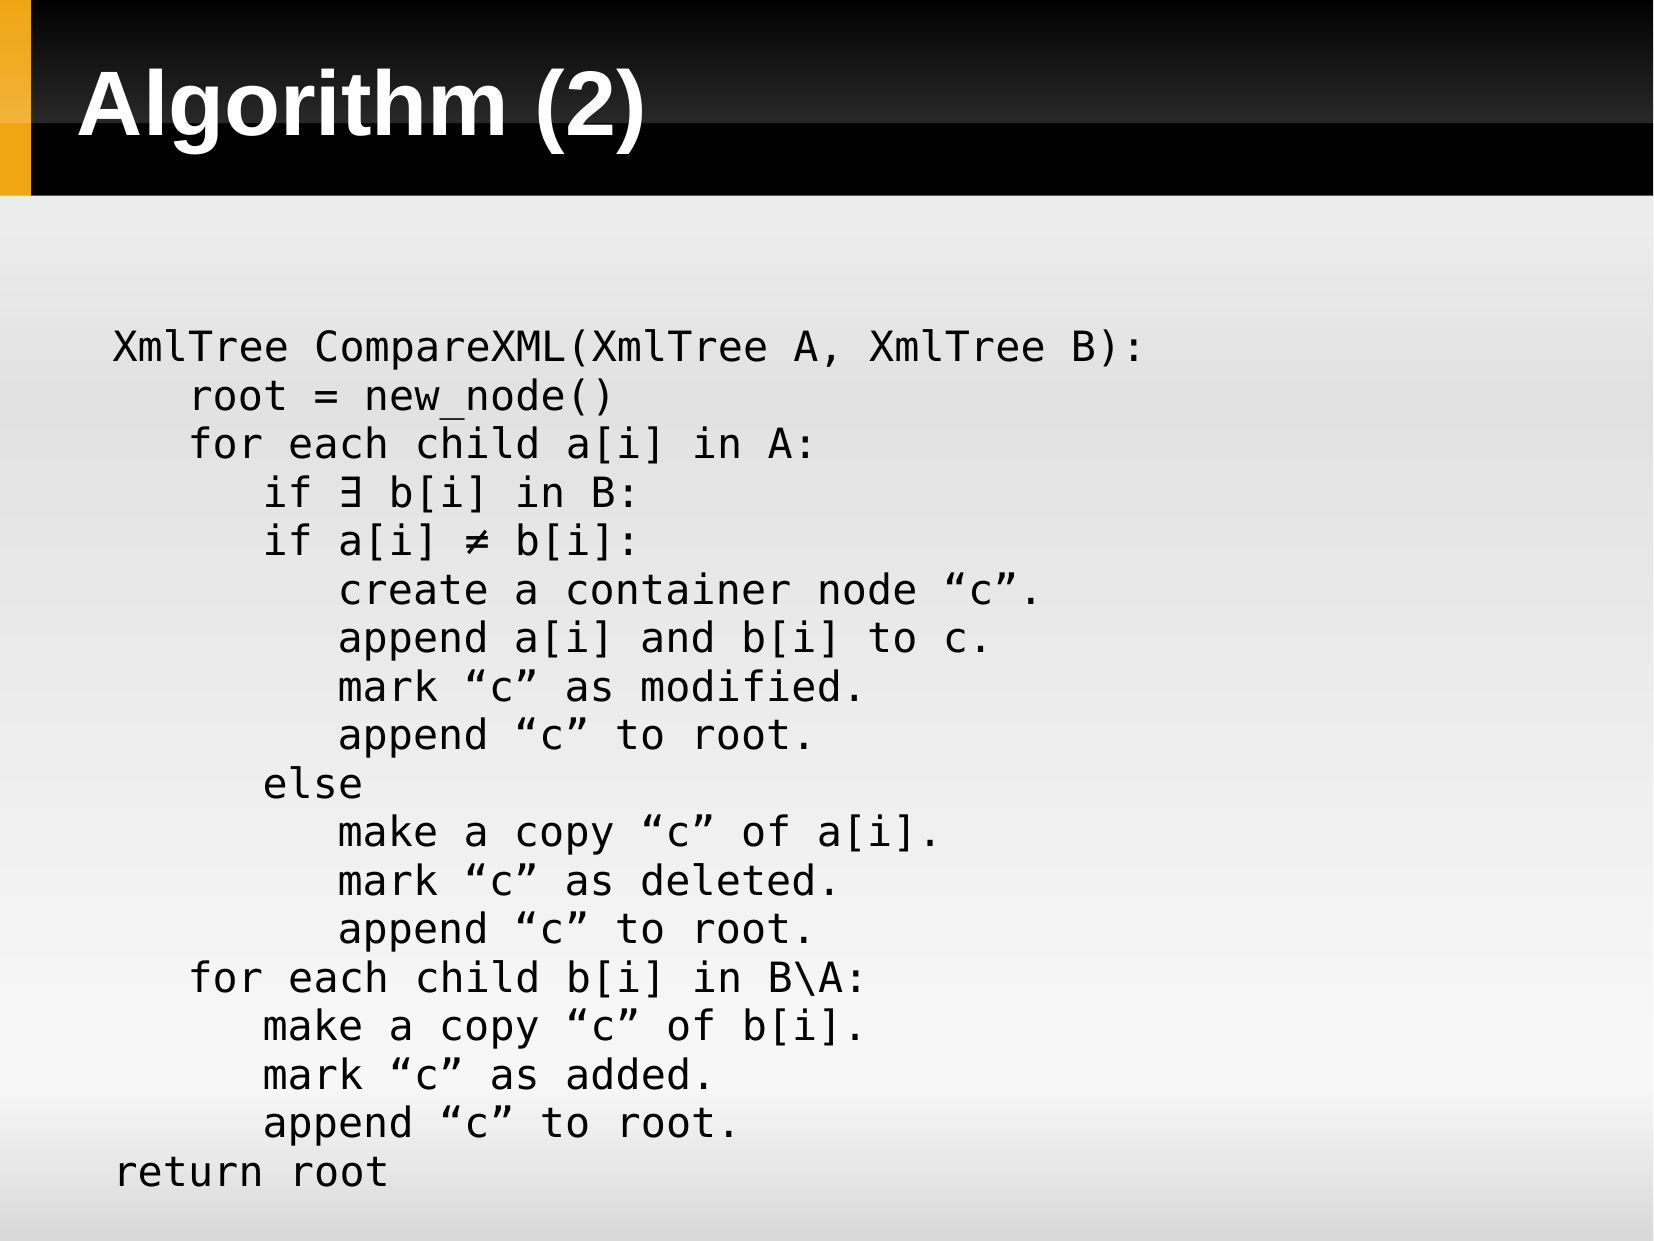

# Algorithm (2)
XmlTree CompareXML(XmlTree A, XmlTree B):
 	root = new_node()
 	for each child a[i] in A:
 	 	if ∃ b[i] in B:
 	 	if a[i] ≠ b[i]:
 	 	 	create a container node “c”.
 	 	 	append a[i] and b[i] to c.
 	 	 	mark “c” as modified.
 	 	 	append “c” to root.
 	 	else
 	 	 	make a copy “c” of a[i].
 	 	 	mark “c” as deleted.
 	 	 	append “c” to root.
 	for each child b[i] in B\A:
 	 	make a copy “c” of b[i].
 	 	mark “c” as added.
 	 	append “c” to root.
return root